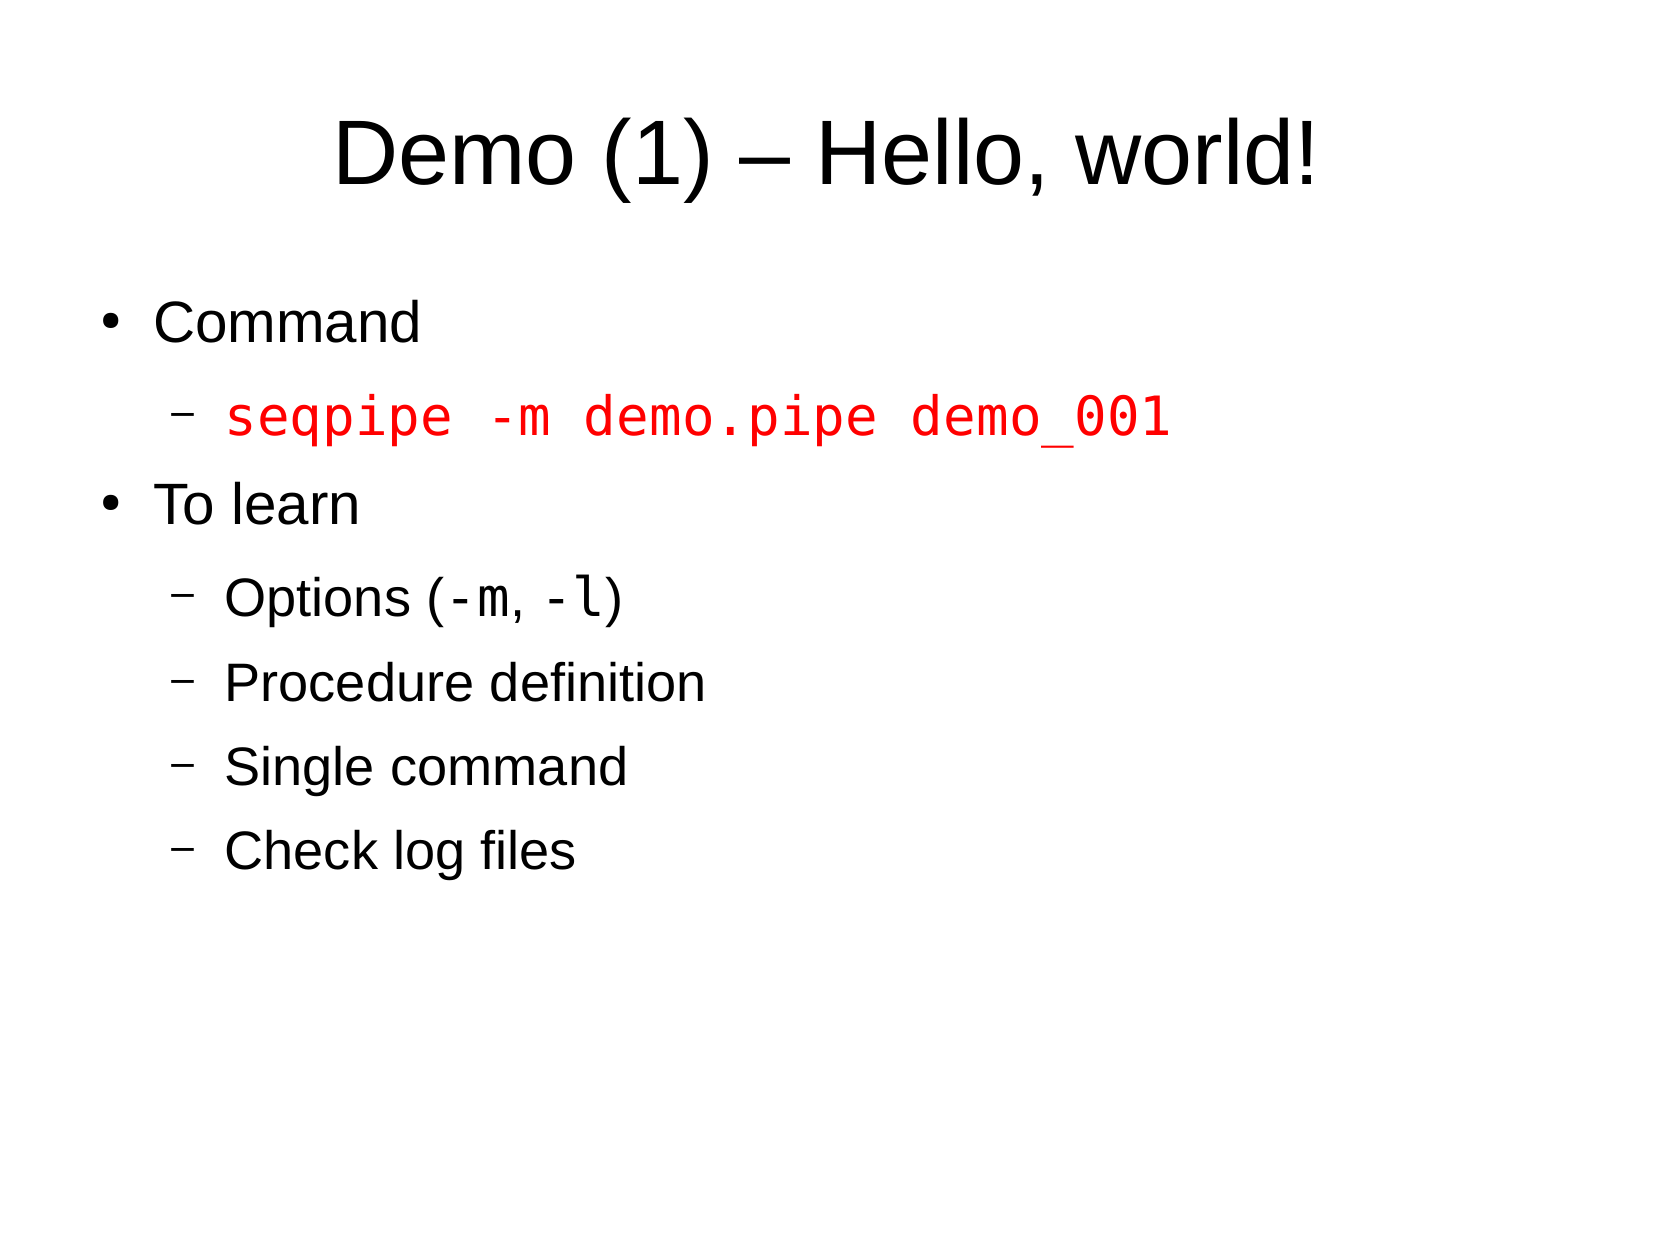

# Demo (1) – Hello, world!
Command
seqpipe -m demo.pipe demo_001
To learn
Options (-m, -l)
Procedure definition
Single command
Check log files